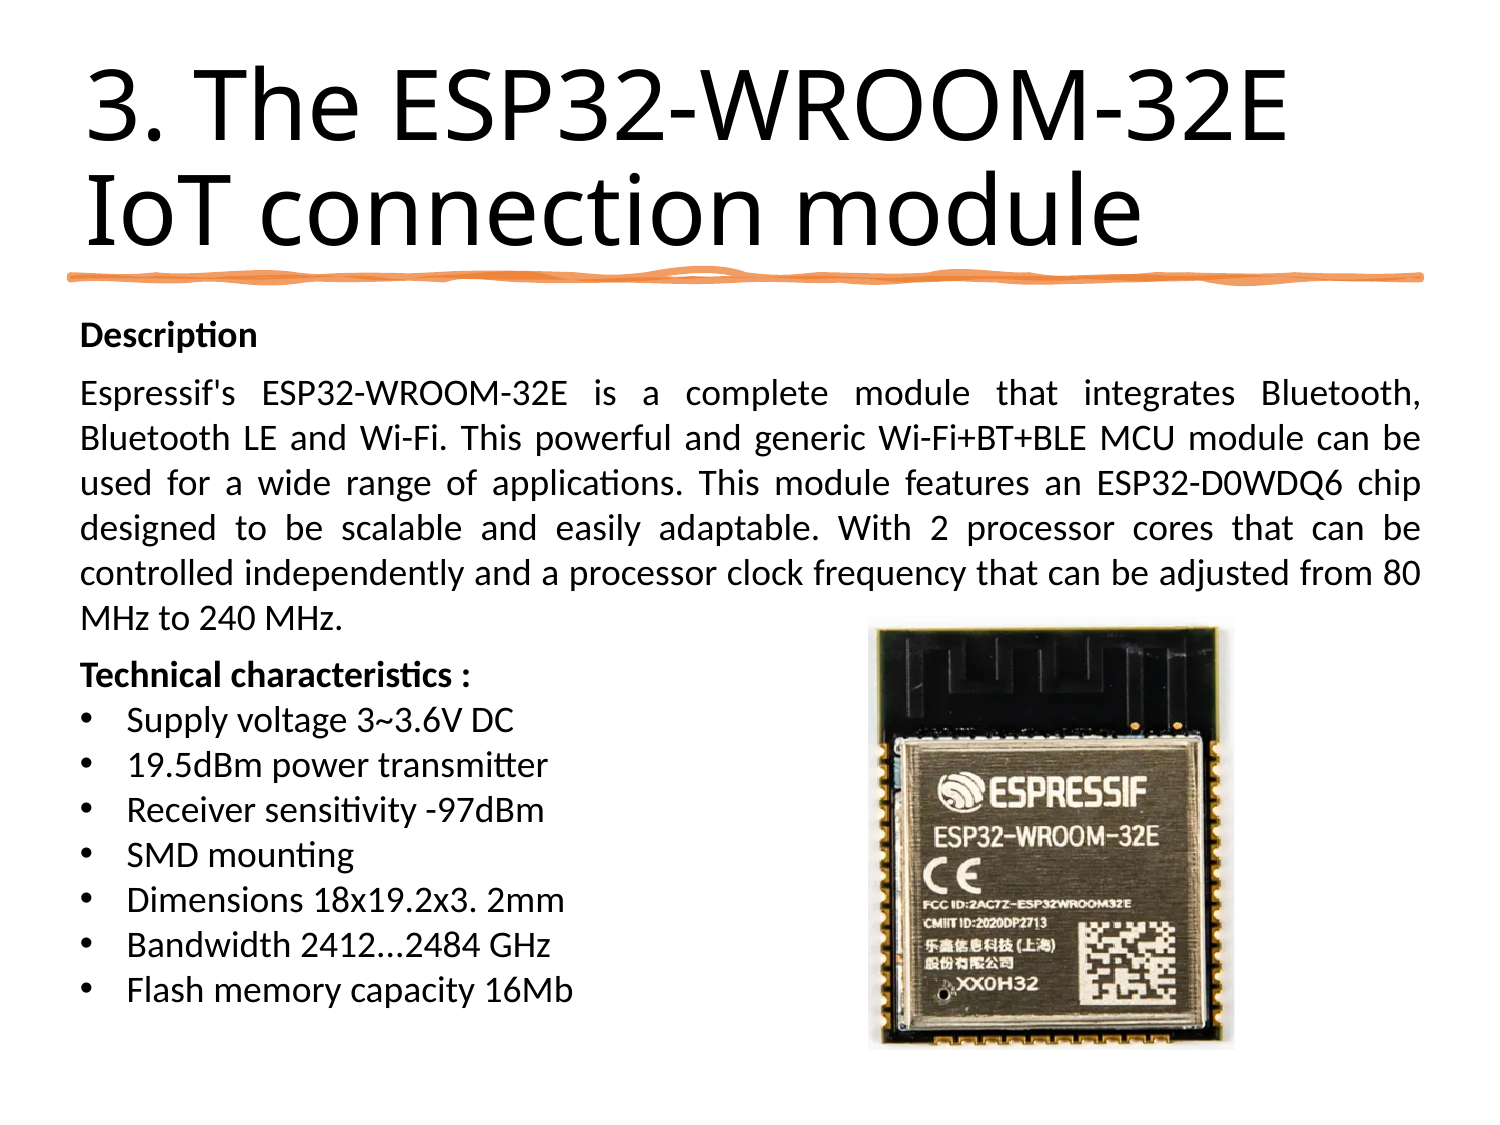

# 3. The ESP32-WROOM-32E IoT connection module
Description
Espressif's ESP32-WROOM-32E is a complete module that integrates Bluetooth, Bluetooth LE and Wi-Fi. This powerful and generic Wi-Fi+BT+BLE MCU module can be used for a wide range of applications. This module features an ESP32-D0WDQ6 chip designed to be scalable and easily adaptable. With 2 processor cores that can be controlled independently and a processor clock frequency that can be adjusted from 80 MHz to 240 MHz.
Technical characteristics :
Supply voltage 3~3.6V DC
19.5dBm power transmitter
Receiver sensitivity -97dBm
SMD mounting
Dimensions 18x19.2x3. 2mm
Bandwidth 2412...2484 GHz
Flash memory capacity 16Mb